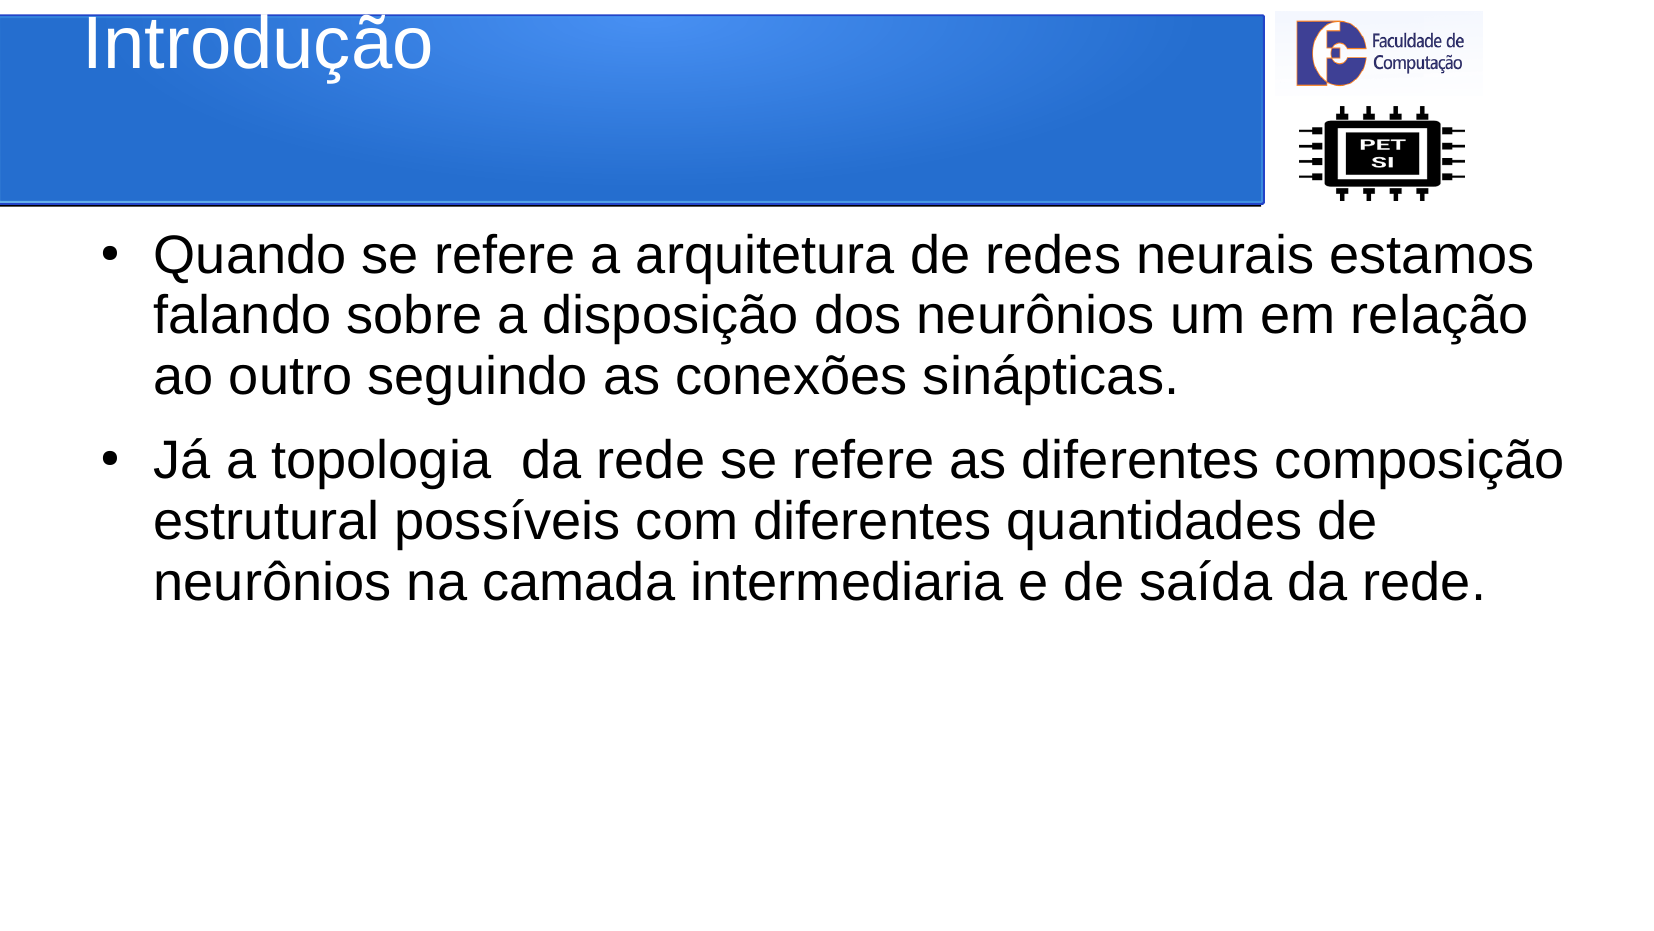

# Introdução
Quando se refere a arquitetura de redes neurais estamos falando sobre a disposição dos neurônios um em relação ao outro seguindo as conexões sinápticas.
Já a topologia da rede se refere as diferentes composição estrutural possíveis com diferentes quantidades de neurônios na camada intermediaria e de saída da rede.